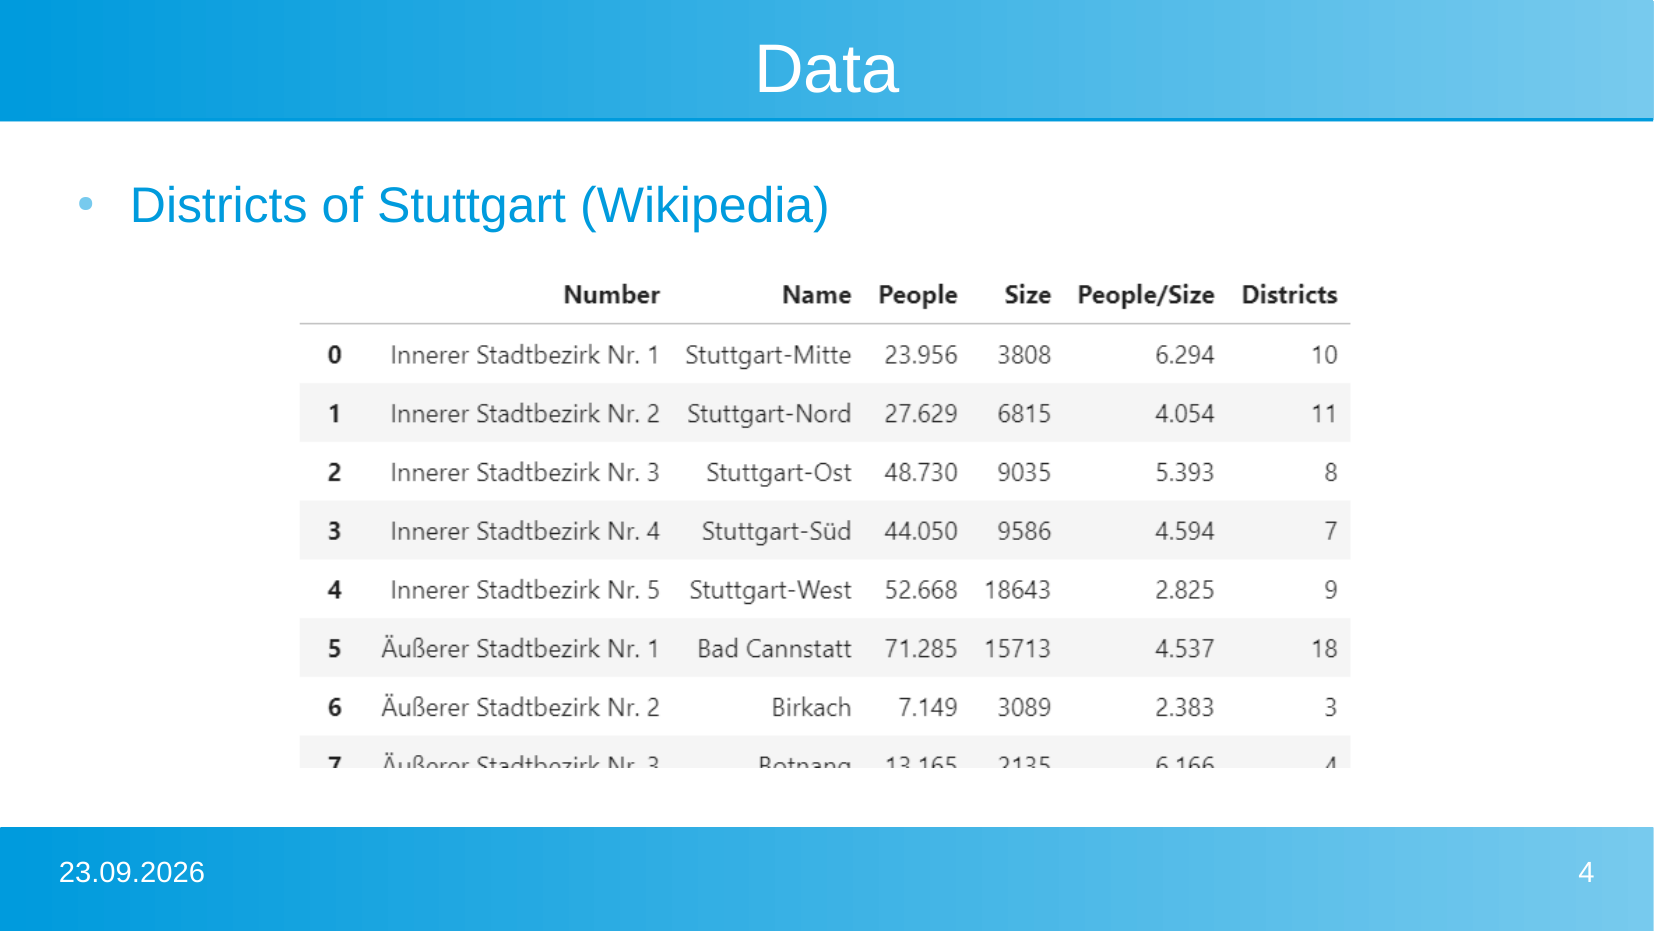

# Data
Districts of Stuttgart (Wikipedia)
4